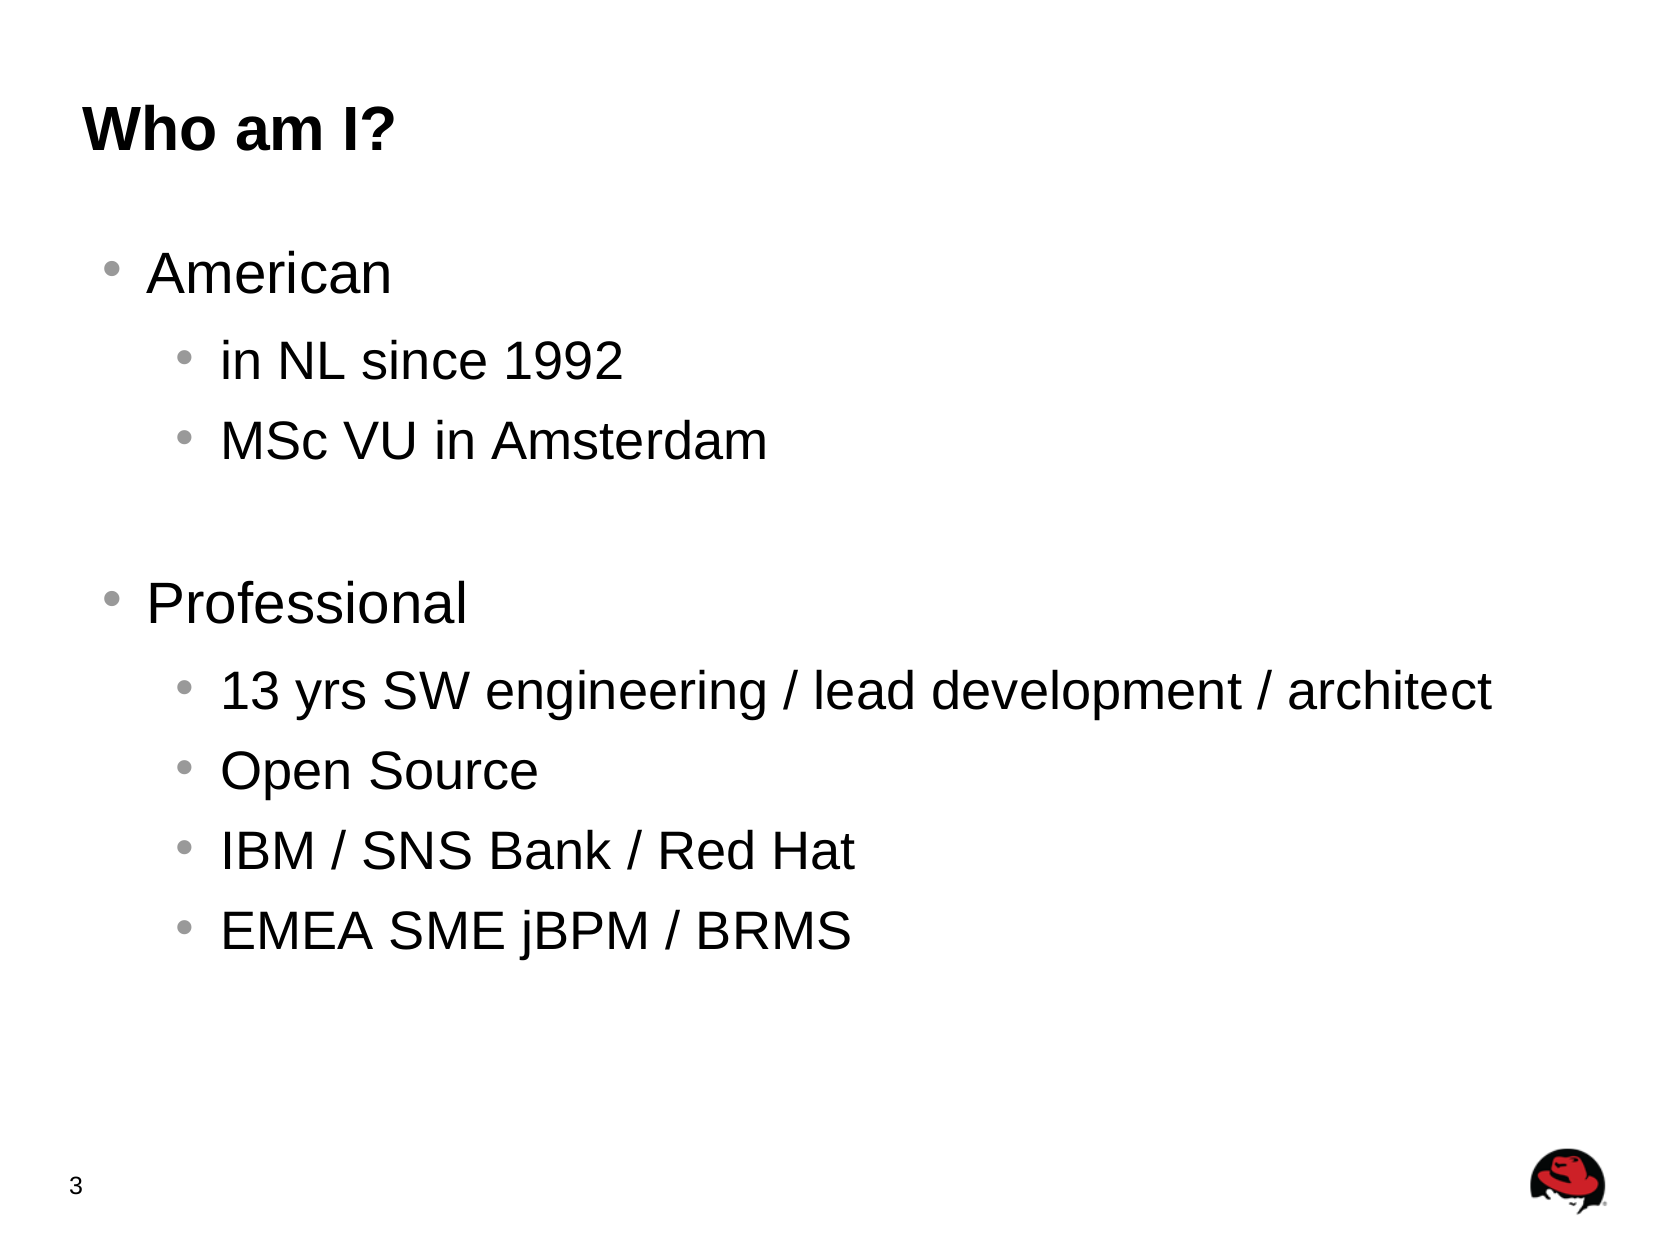

# Who am I?
American
in NL since 1992
MSc VU in Amsterdam
Professional
13 yrs SW engineering / lead development / architect
Open Source
IBM / SNS Bank / Red Hat
EMEA SME jBPM / BRMS